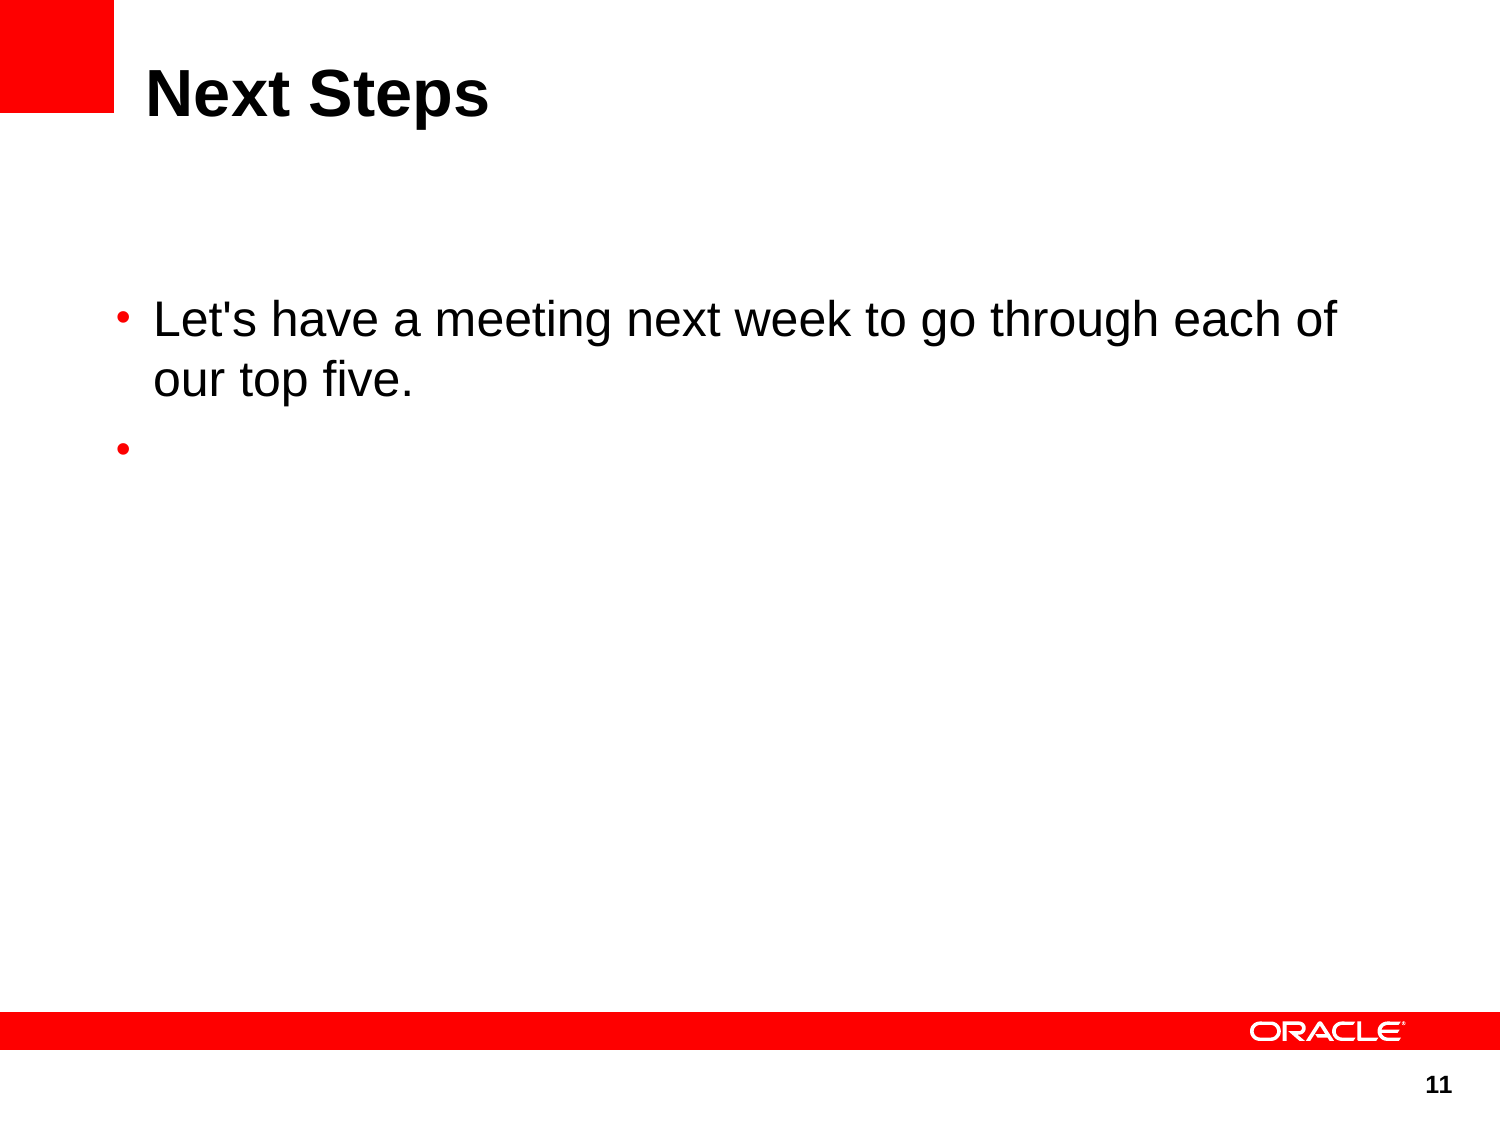

# Next Steps
Let's have a meeting next week to go through each of our top five.